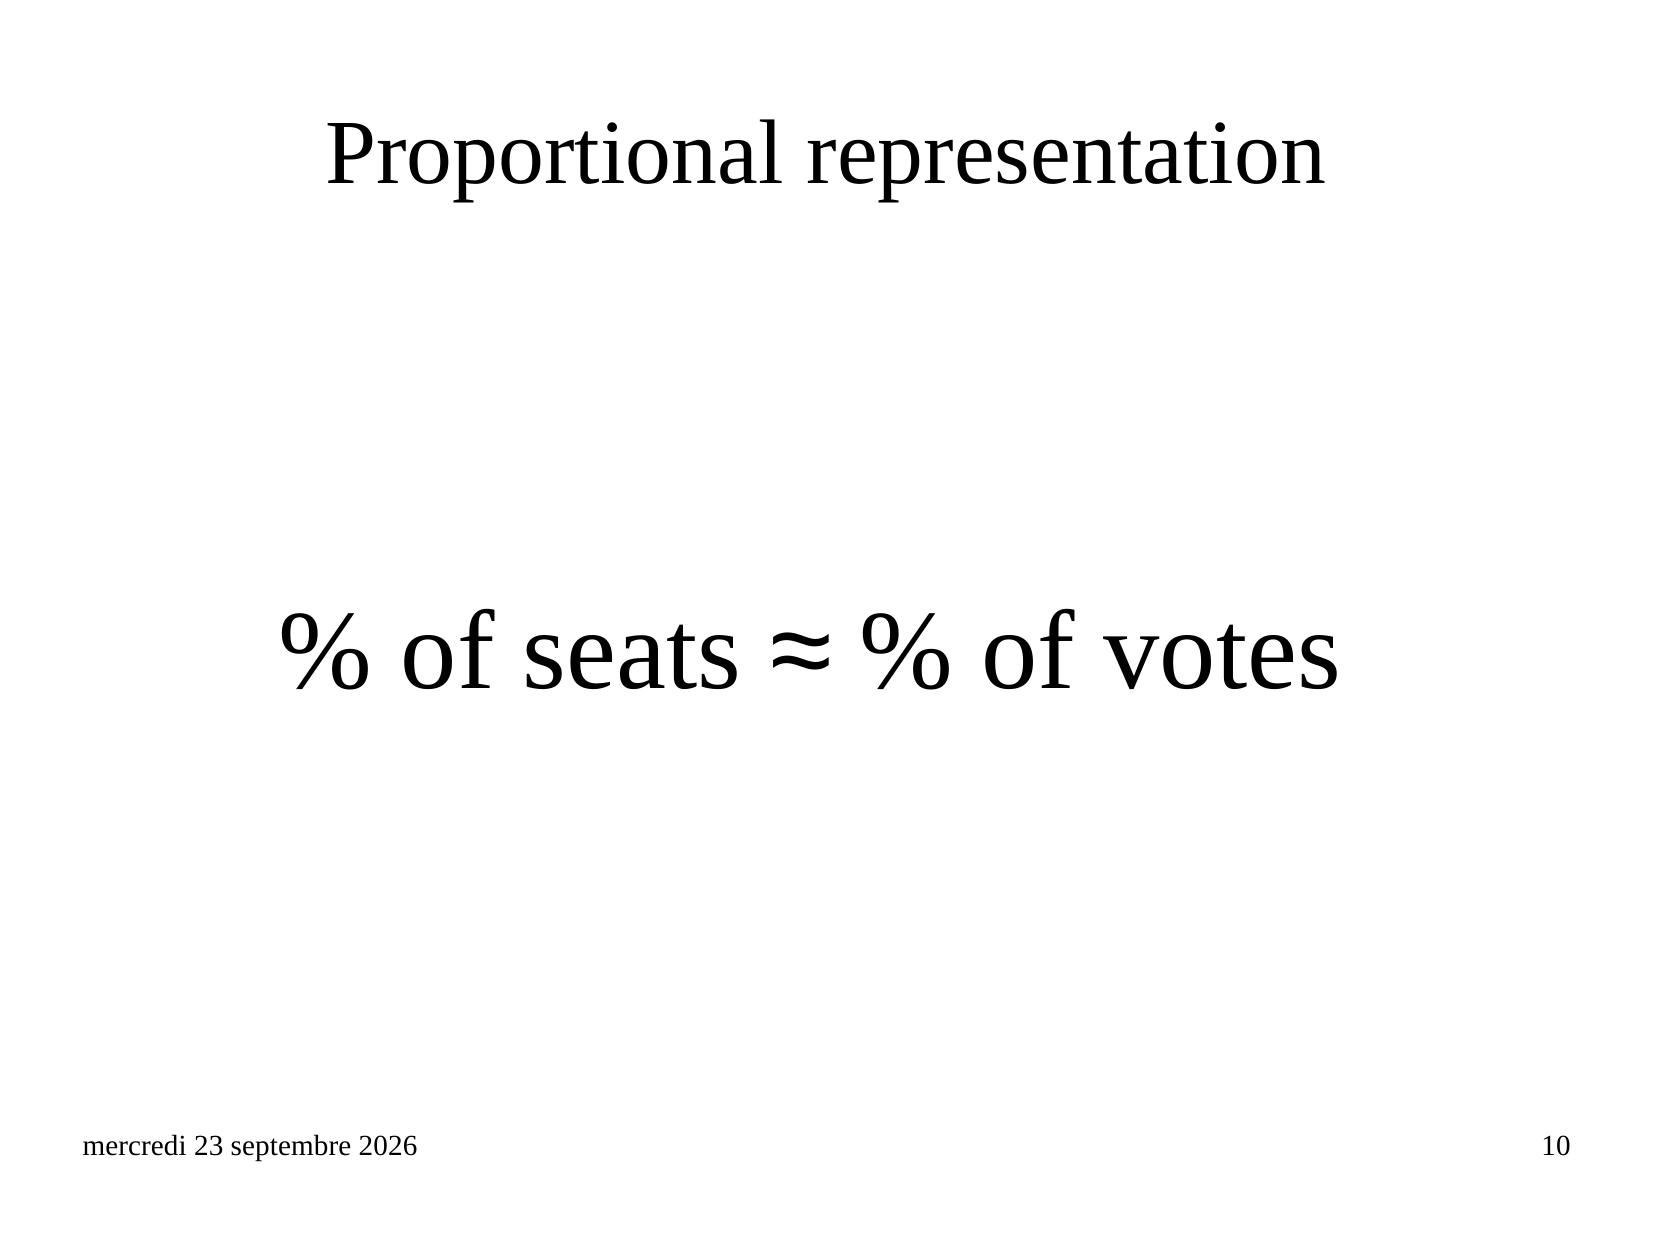

# Proportional representation
% of seats ≈ % of votes
10